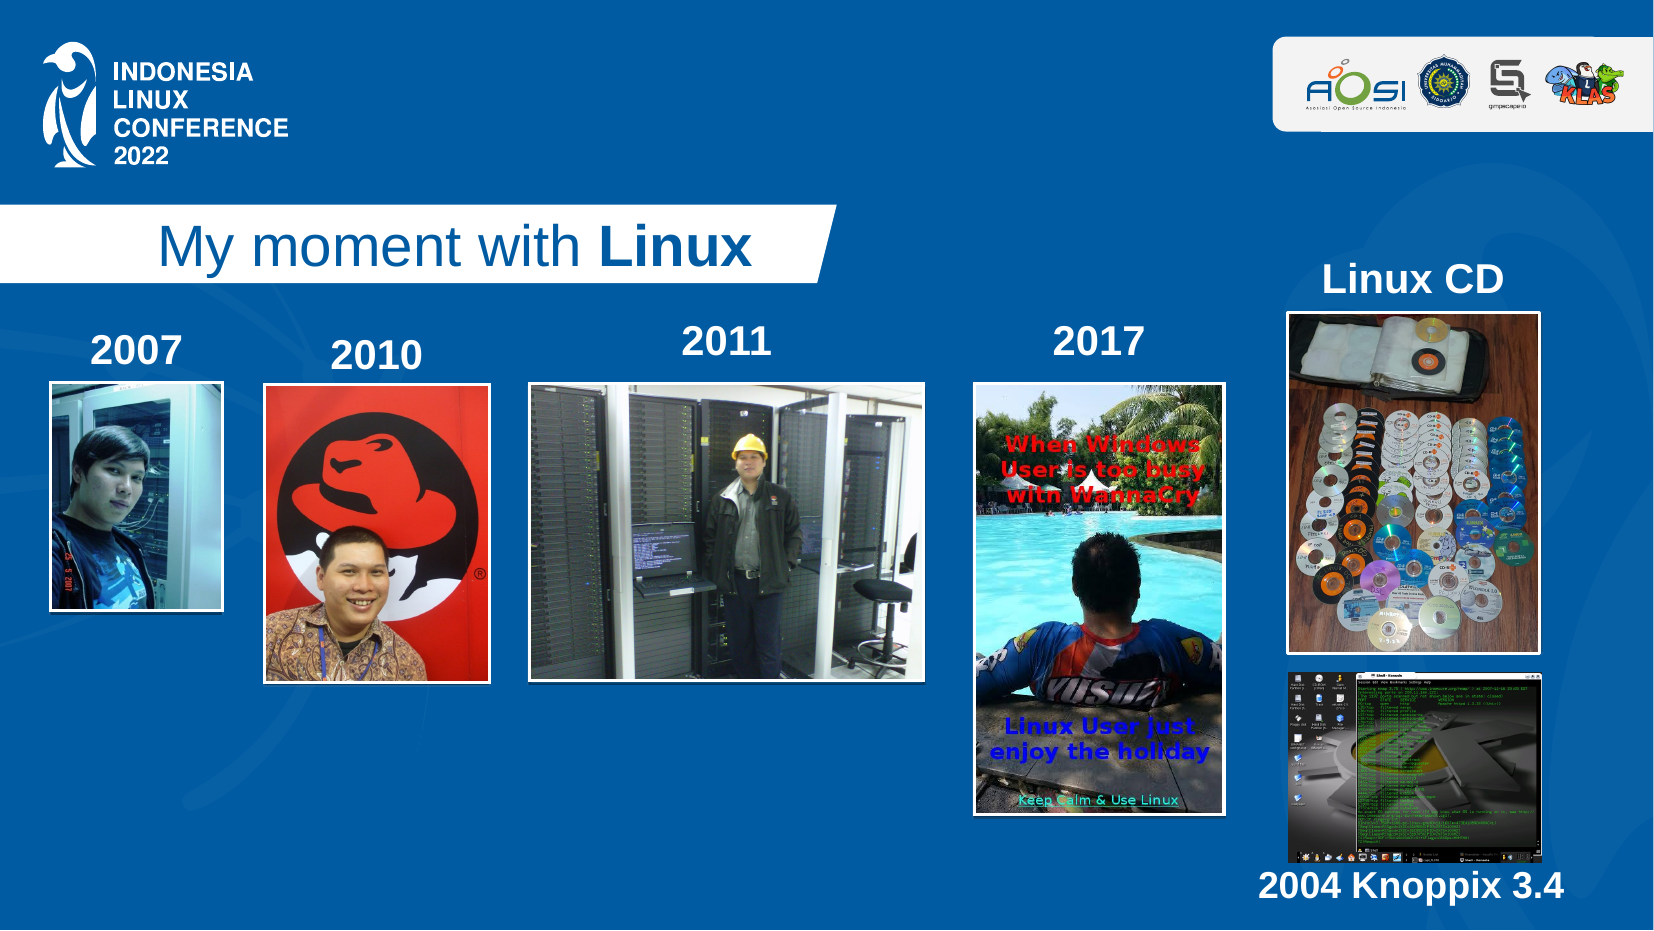

My moment with Linux
Linux CD
2011
2017
2007
2010
2004 Knoppix 3.4